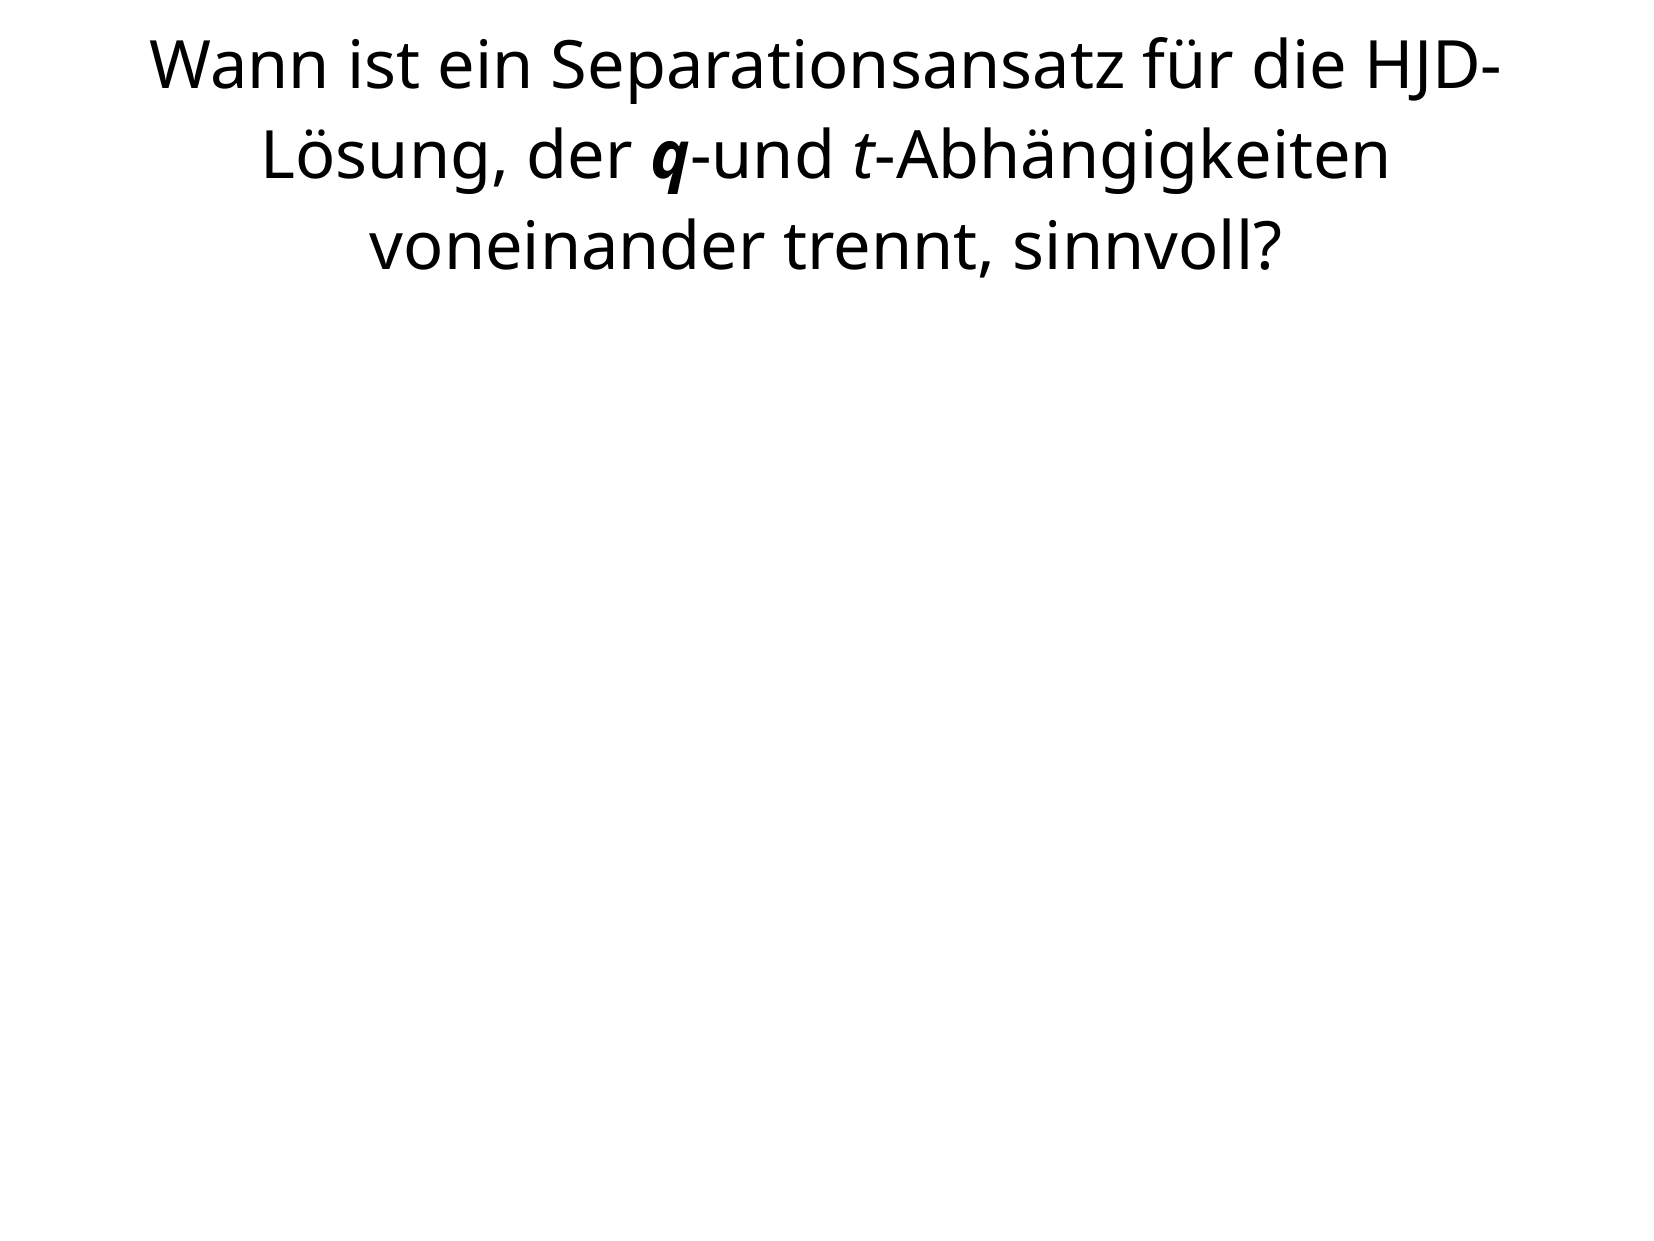

# Wann ist ein Separationsansatz für die HJD-Lösung, der q-und t-Abhängigkeiten voneinander trennt, sinnvoll?